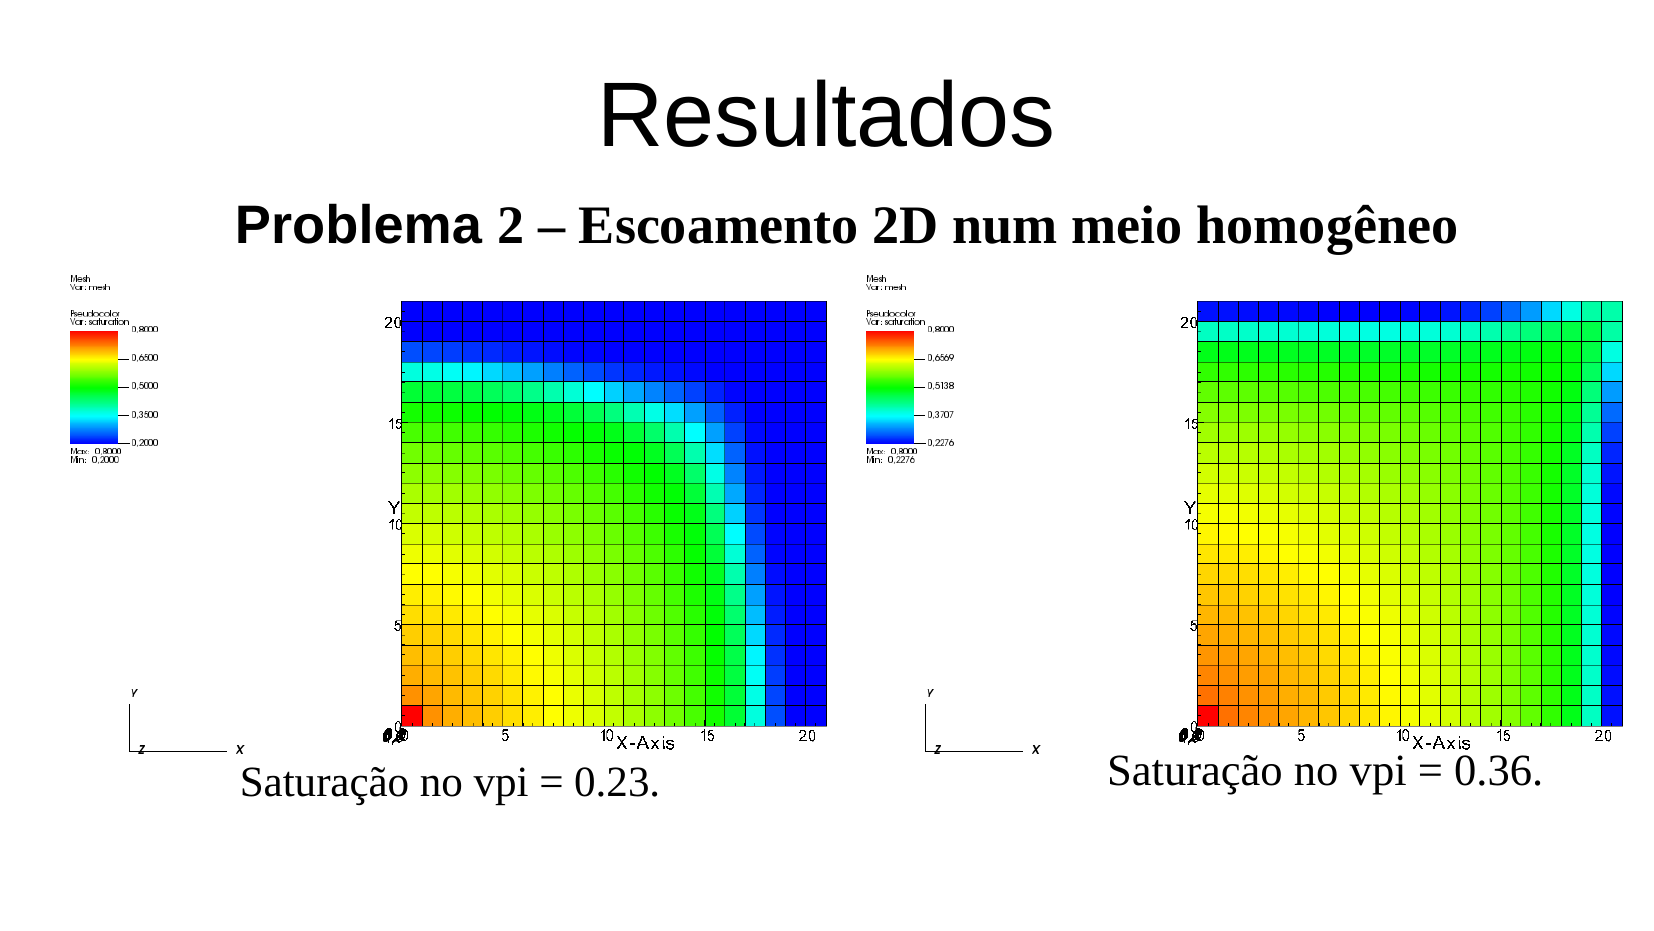

# Resultados
Problema 2 – Escoamento 2D num meio homogêneo